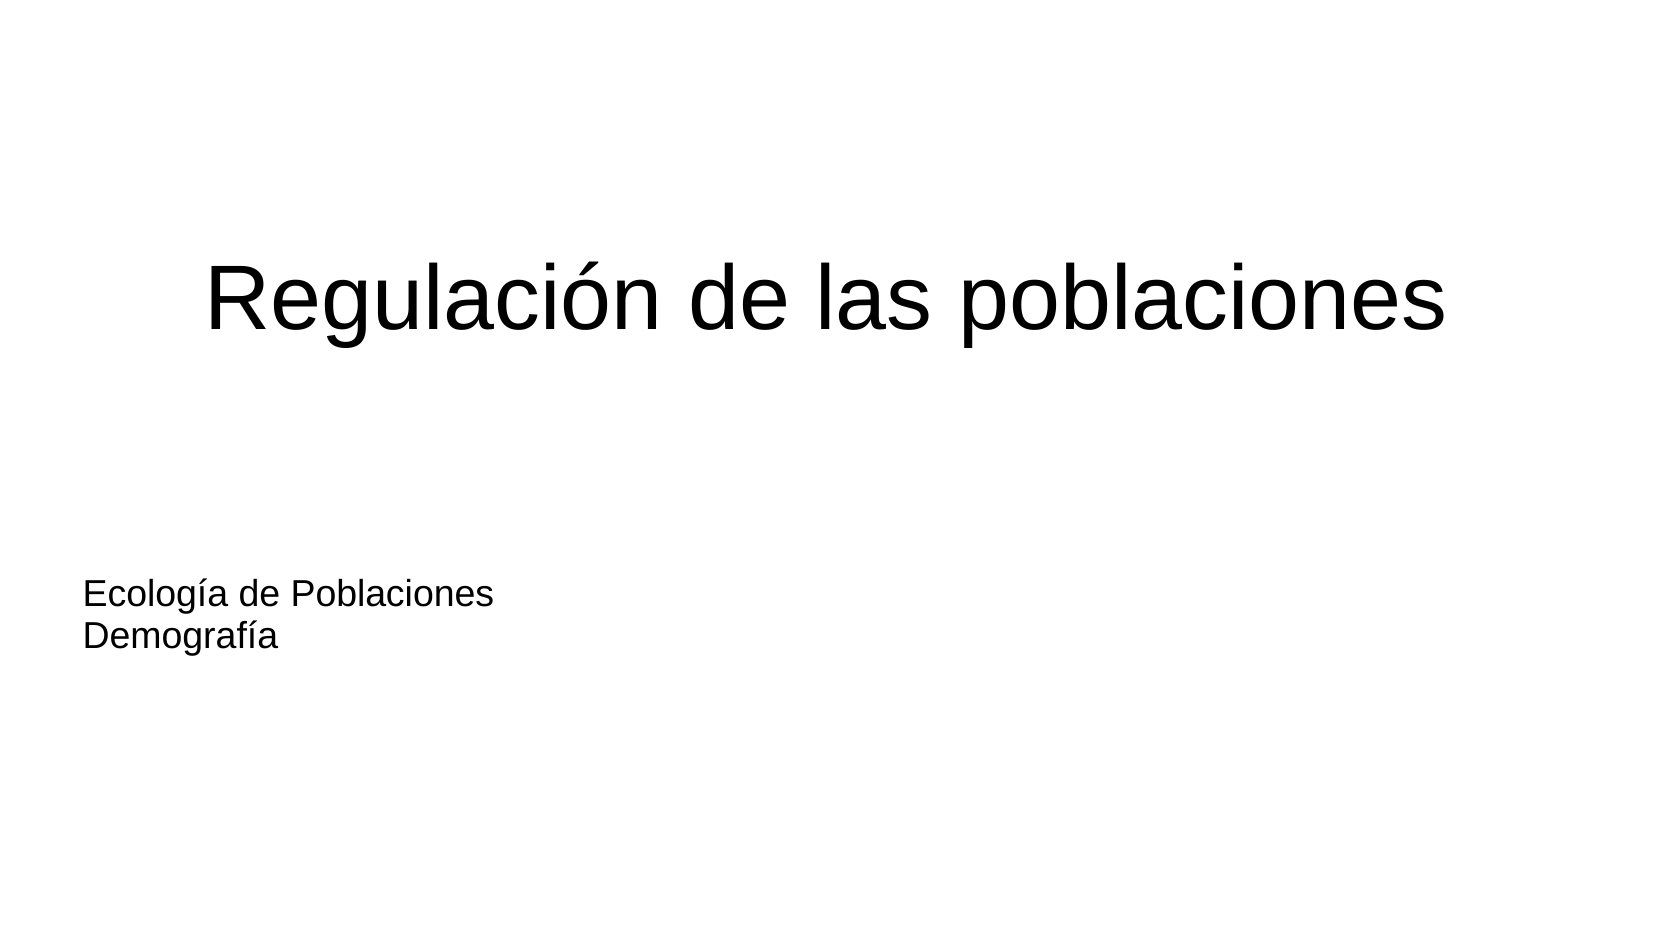

# Regulación de las poblaciones
Ecología de Poblaciones
Demografía